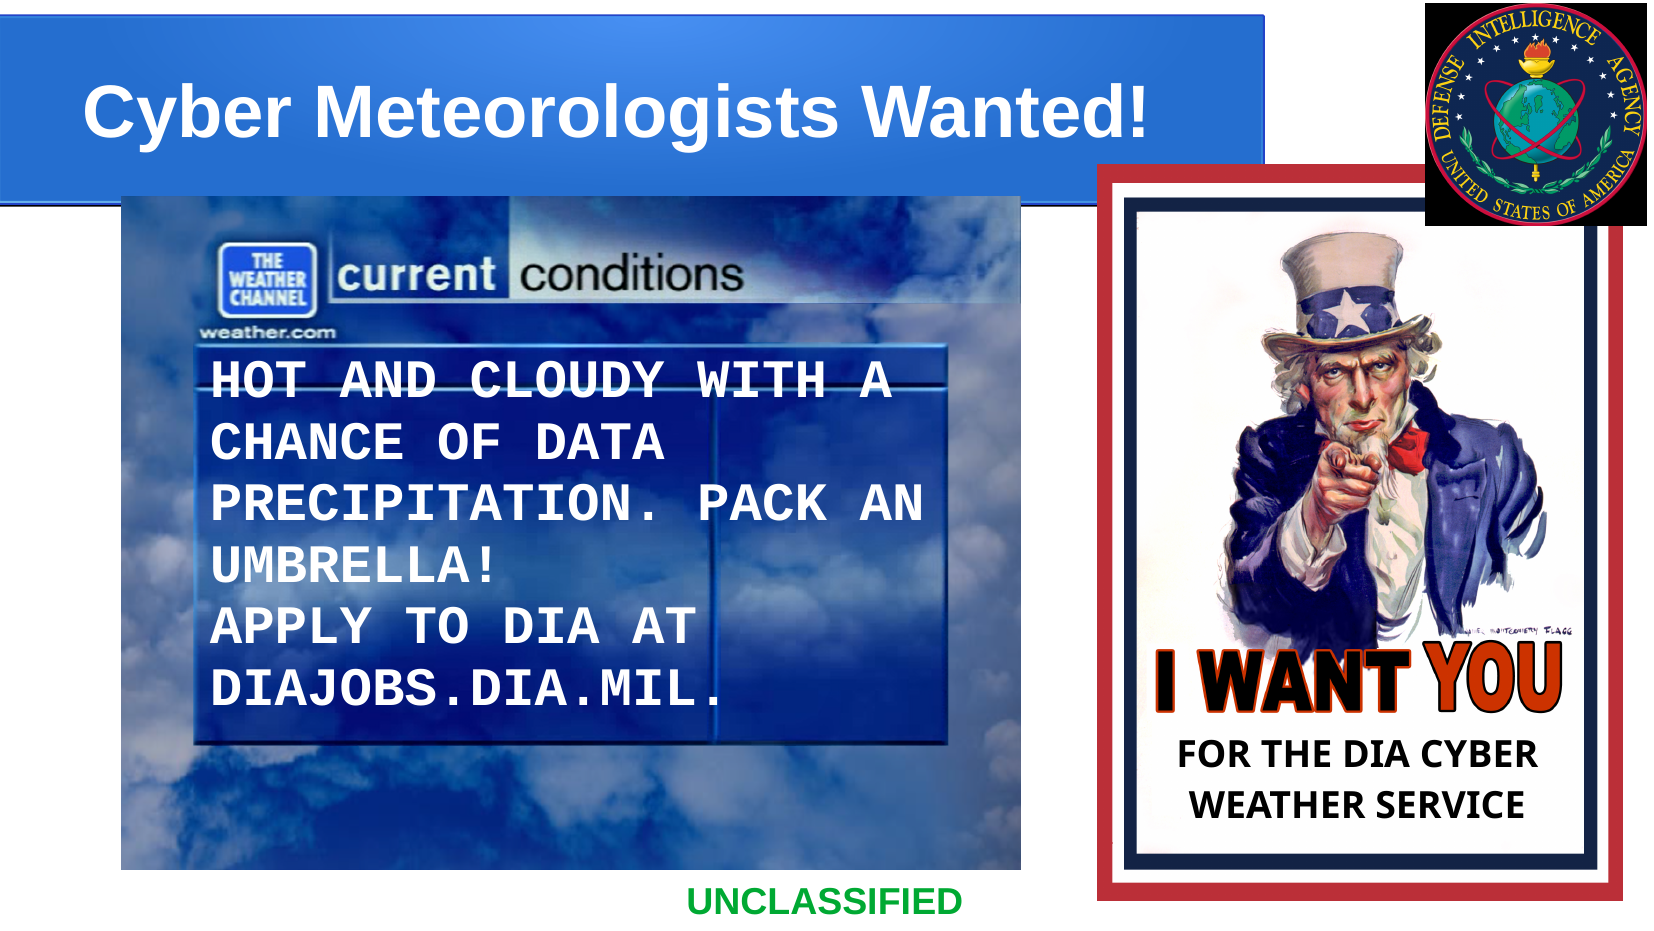

# Cyber Meteorologists Wanted!
HOT AND CLOUDY WITH A CHANCE OF DATA PRECIPITATION. PACK AN UMBRELLA!
APPLY TO DIA AT DIAJOBS.DIA.MIL.
FOR THE DIA CYBER WEATHER SERVICE
UNCLASSIFIED